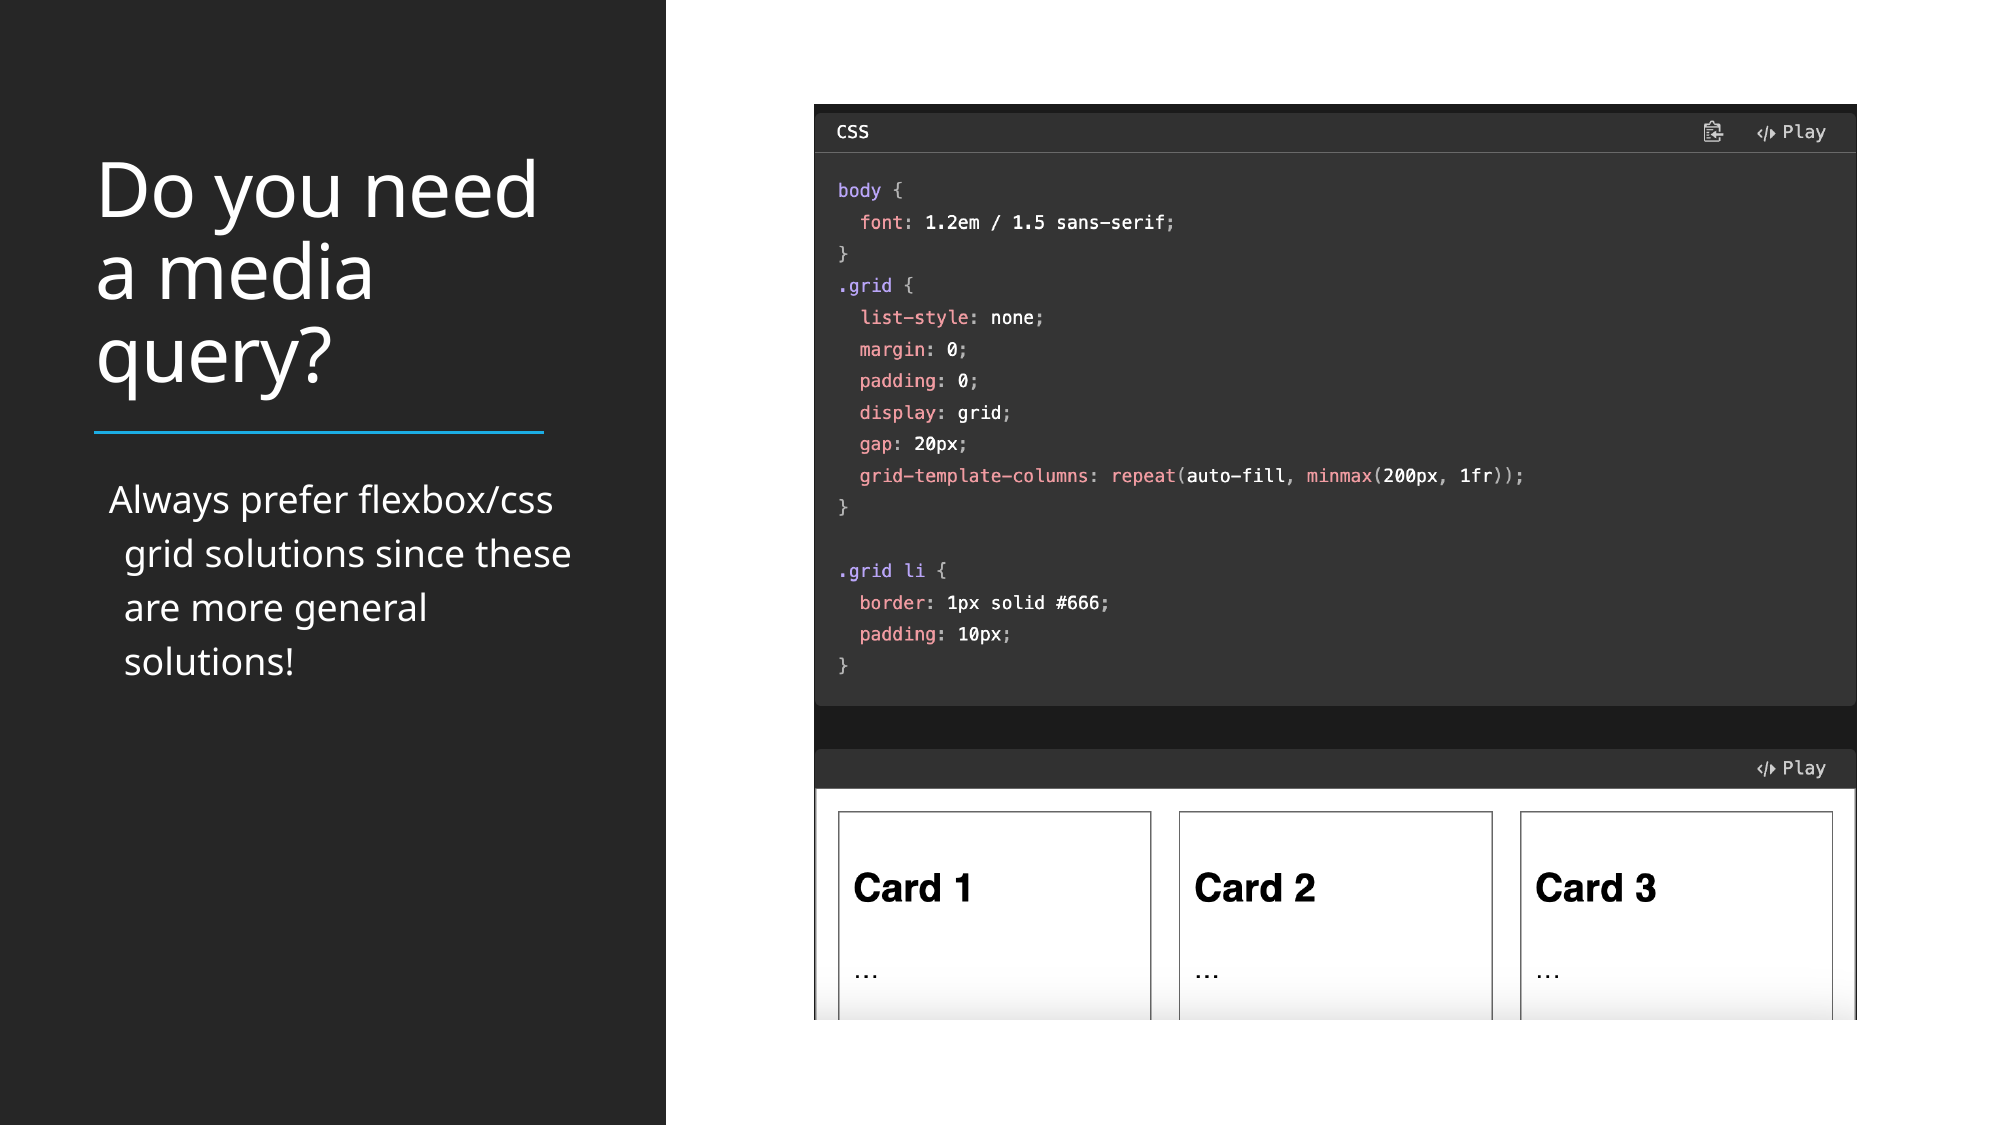

# Do you need a media query?
Always prefer flexbox/css grid solutions since these are more general solutions!